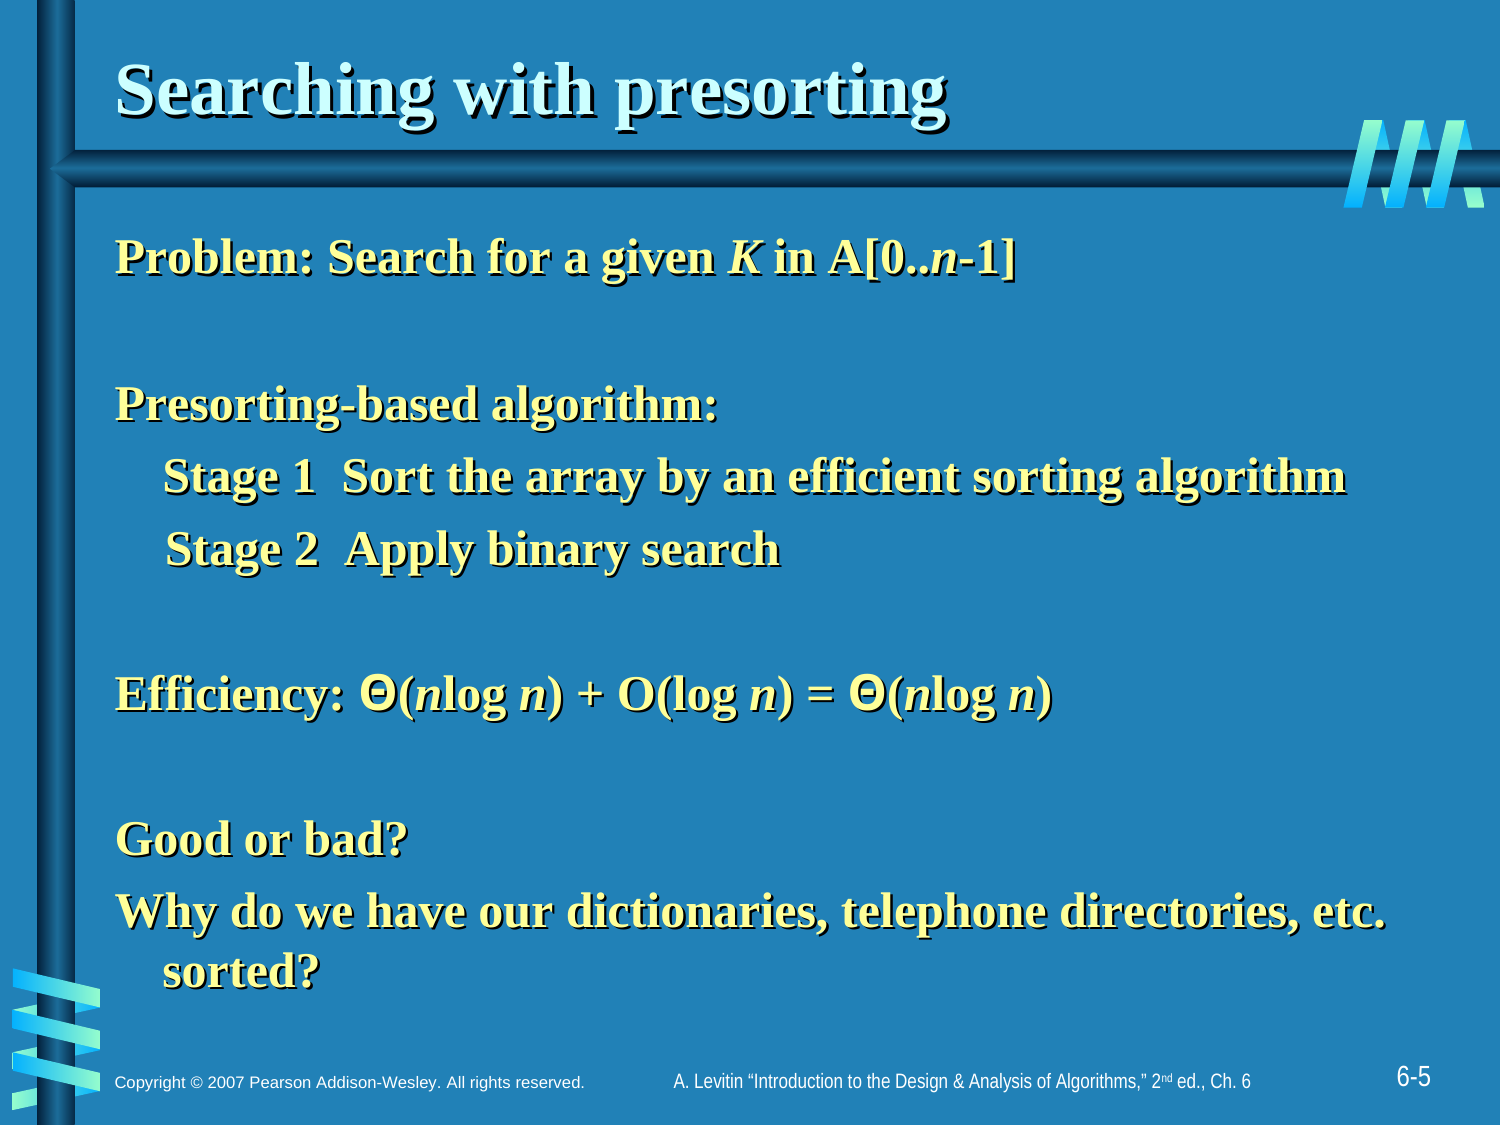

# Searching with presorting
Problem: Search for a given K in A[0..n-1]
Presorting-based algorithm:
	Stage 1 Sort the array by an efficient sorting algorithm
 Stage 2 Apply binary search
Efficiency: Θ(nlog n) + O(log n) = Θ(nlog n)
Good or bad?
Why do we have our dictionaries, telephone directories, etc. sorted?